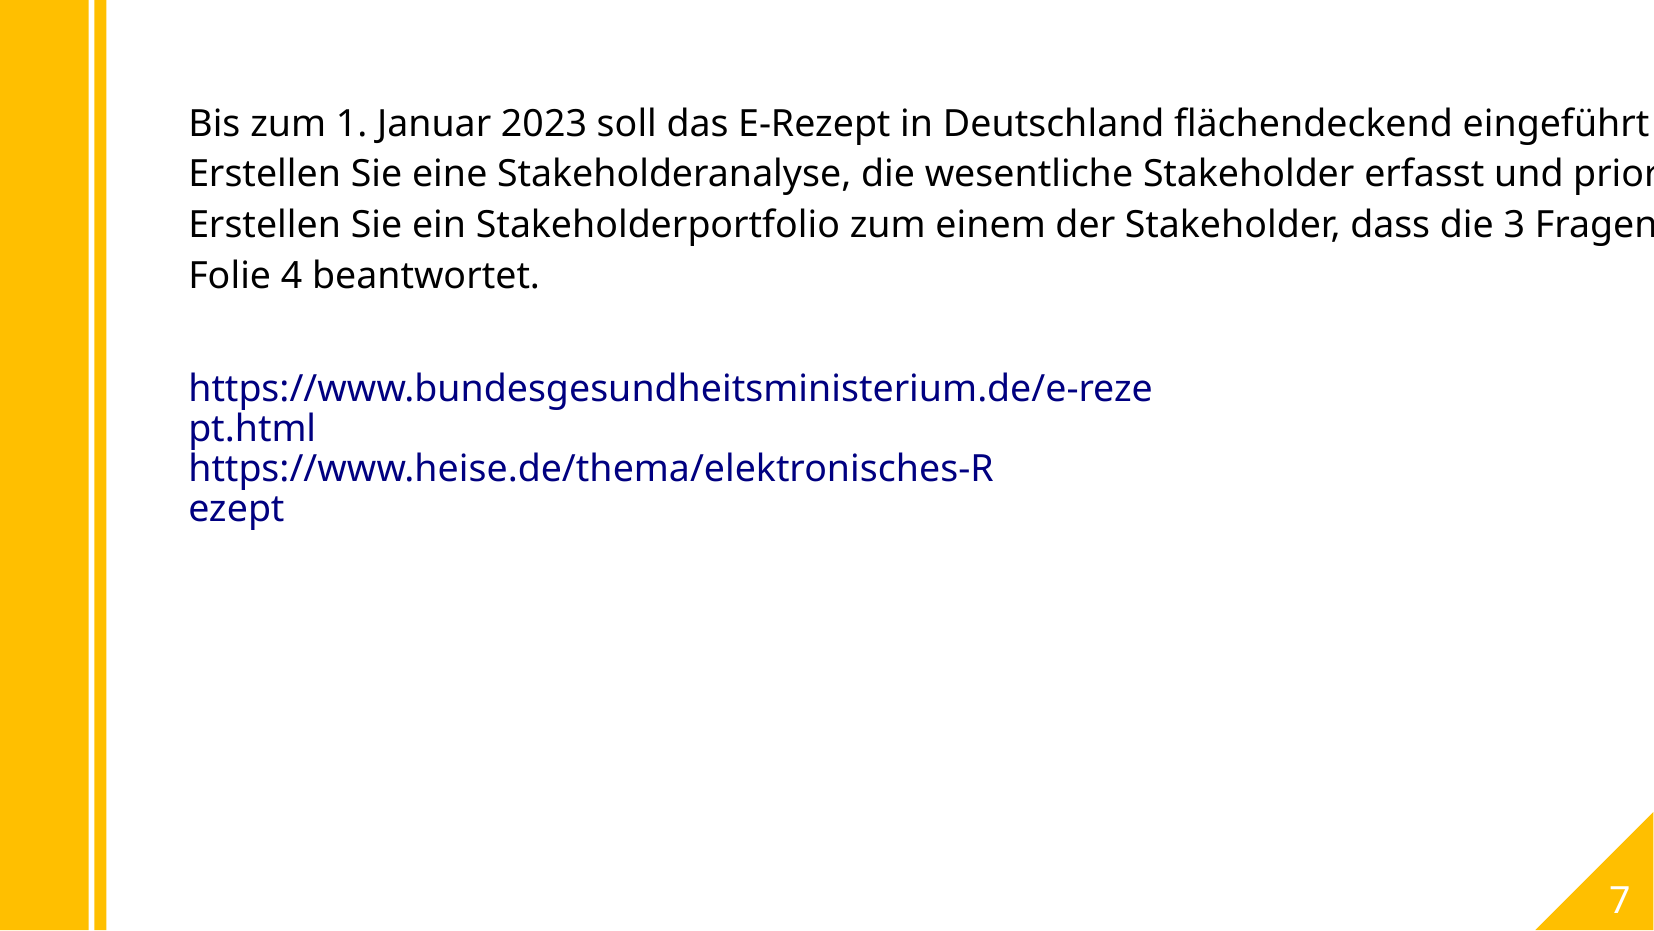

Bis zum 1. Januar 2023 soll das E-Rezept in Deutschland flächendeckend eingeführt werden.
Erstellen Sie eine Stakeholderanalyse, die wesentliche Stakeholder erfasst und priorisiert.
Erstellen Sie ein Stakeholderportfolio zum einem der Stakeholder, dass die 3 Fragen von
Folie 4 beantwortet.
https://www.bundesgesundheitsministerium.de/e-rezept.html
https://www.heise.de/thema/elektronisches-Rezept